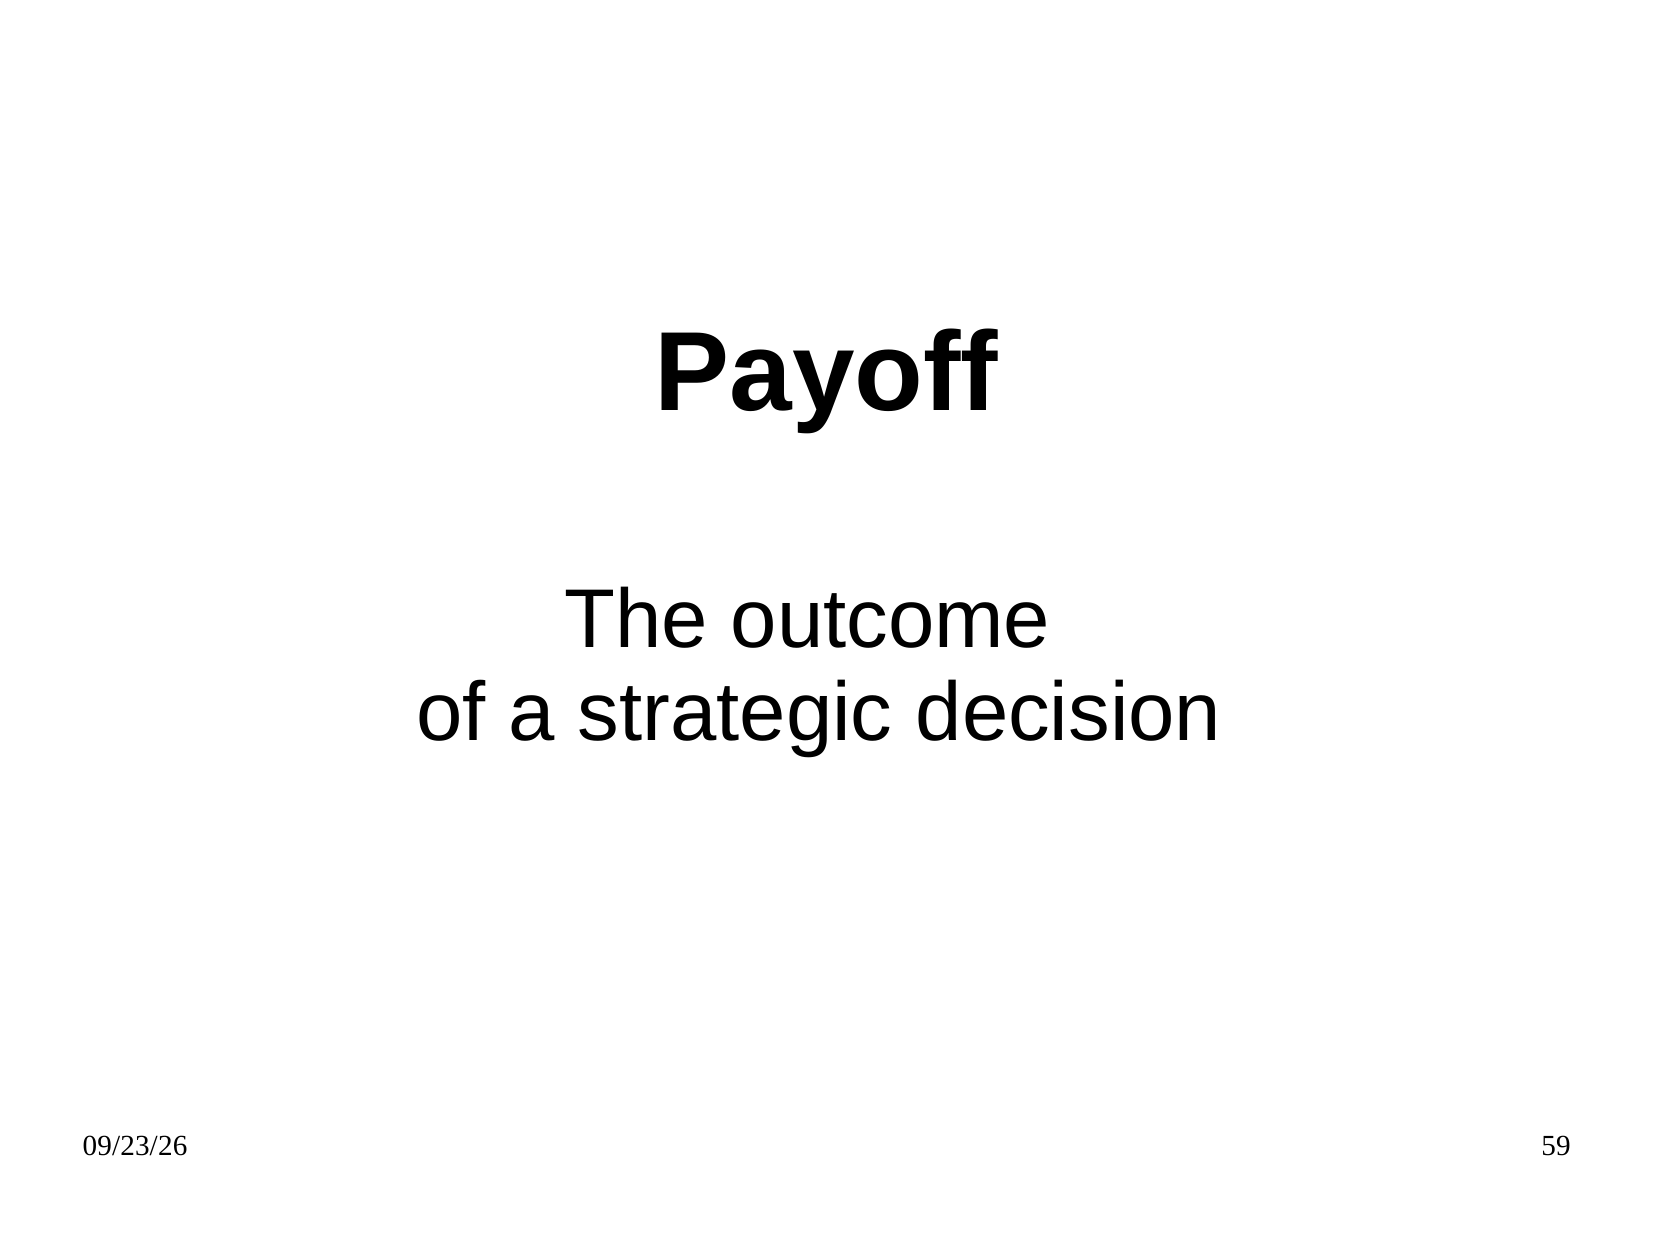

# Payoff
The outcome
of a strategic decision
59